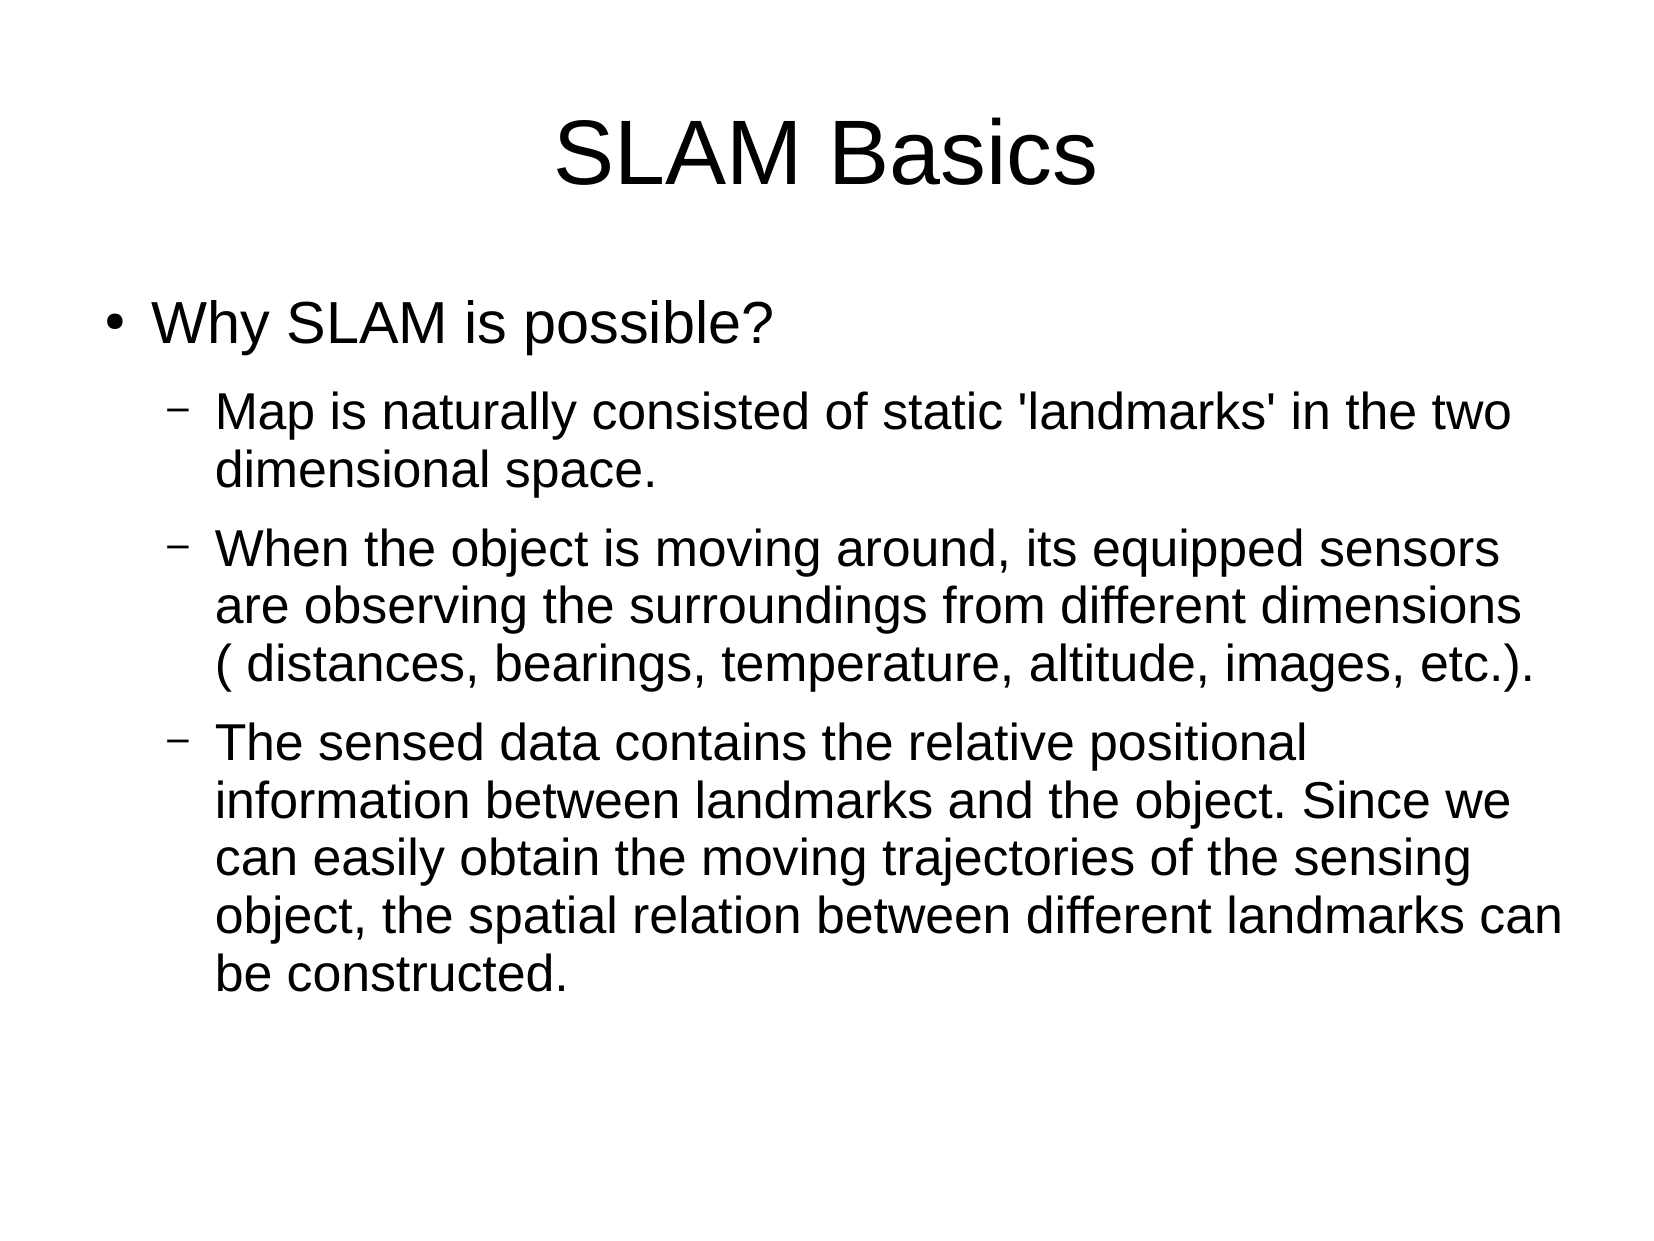

# SLAM Basics
Why SLAM is possible?
Map is naturally consisted of static 'landmarks' in the two dimensional space.
When the object is moving around, its equipped sensors are observing the surroundings from different dimensions ( distances, bearings, temperature, altitude, images, etc.).
The sensed data contains the relative positional information between landmarks and the object. Since we can easily obtain the moving trajectories of the sensing object, the spatial relation between different landmarks can be constructed.